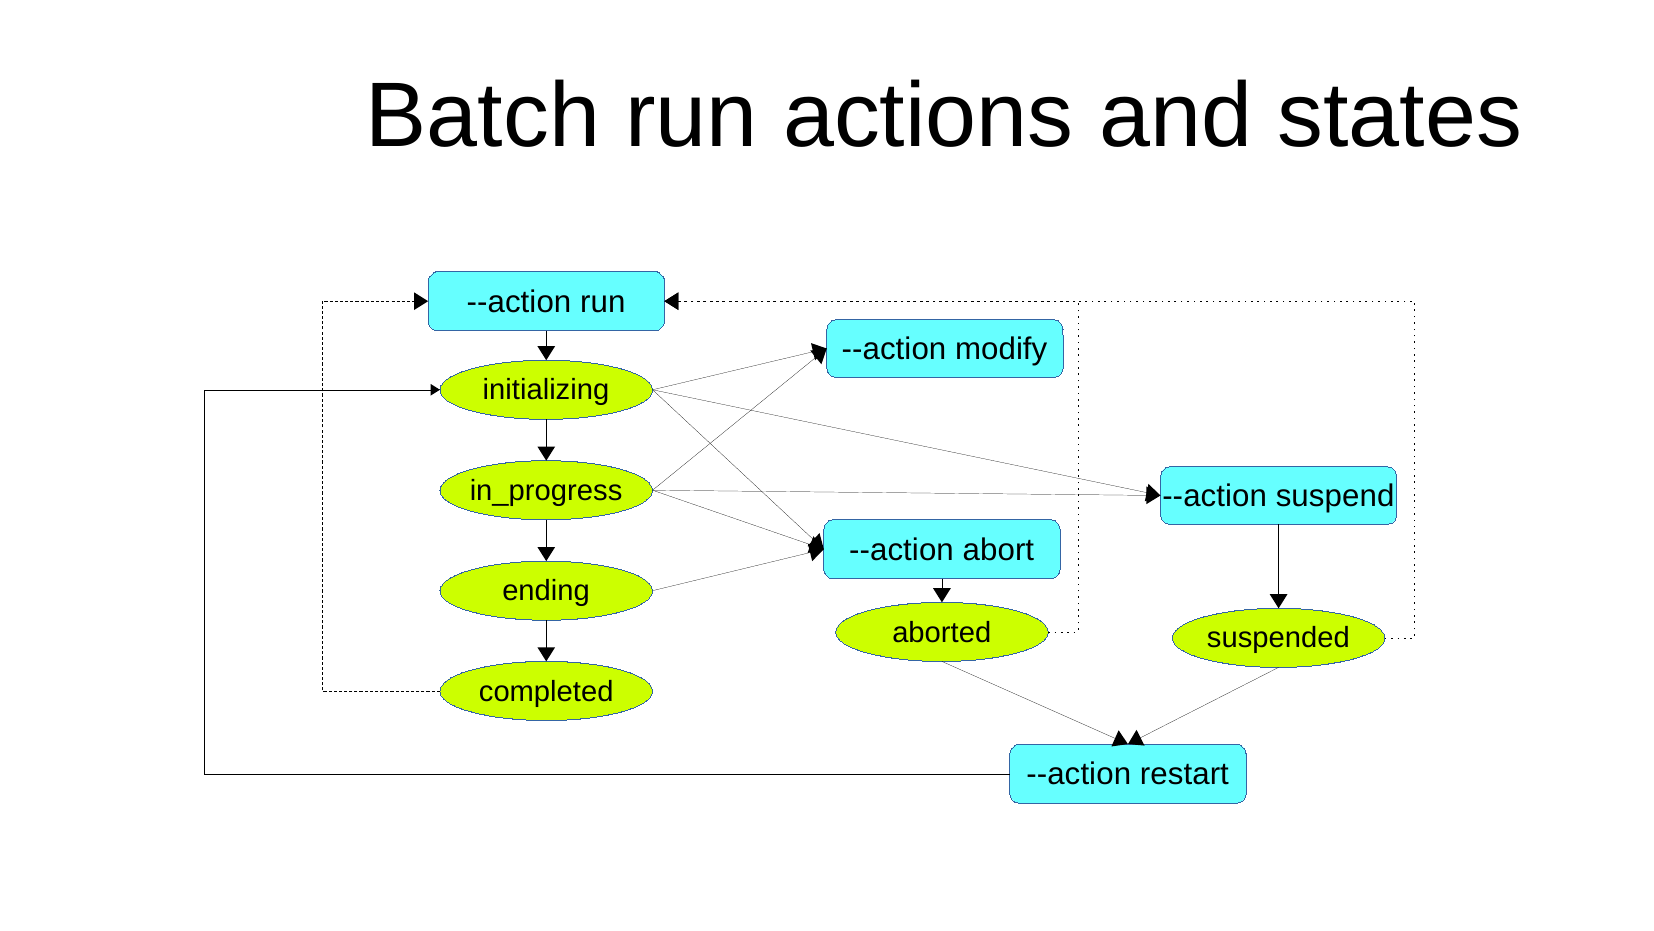

# Batch run actions and states
--action run
--action modify
initializing
in_progress
--action suspend
--action abort
ending
aborted
suspended
completed
--action restart